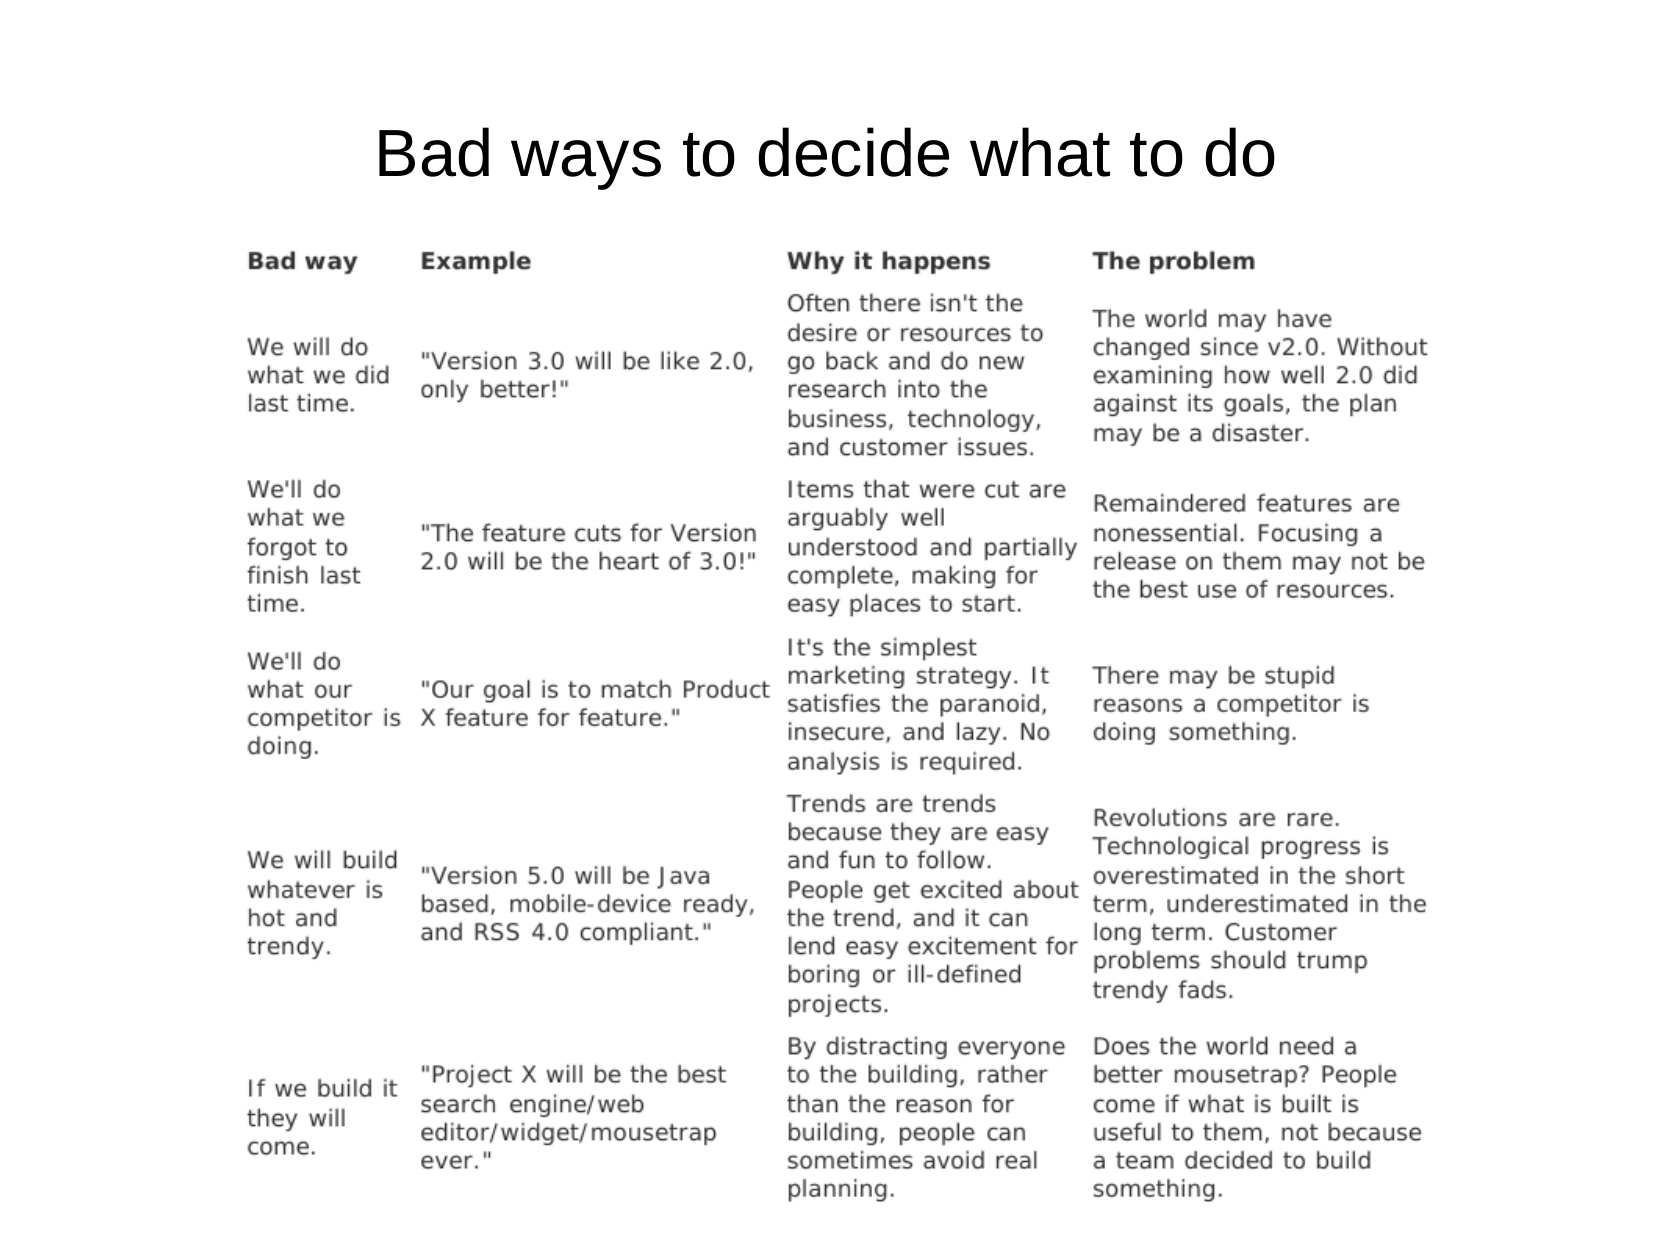

# Bad ways to decide what to do